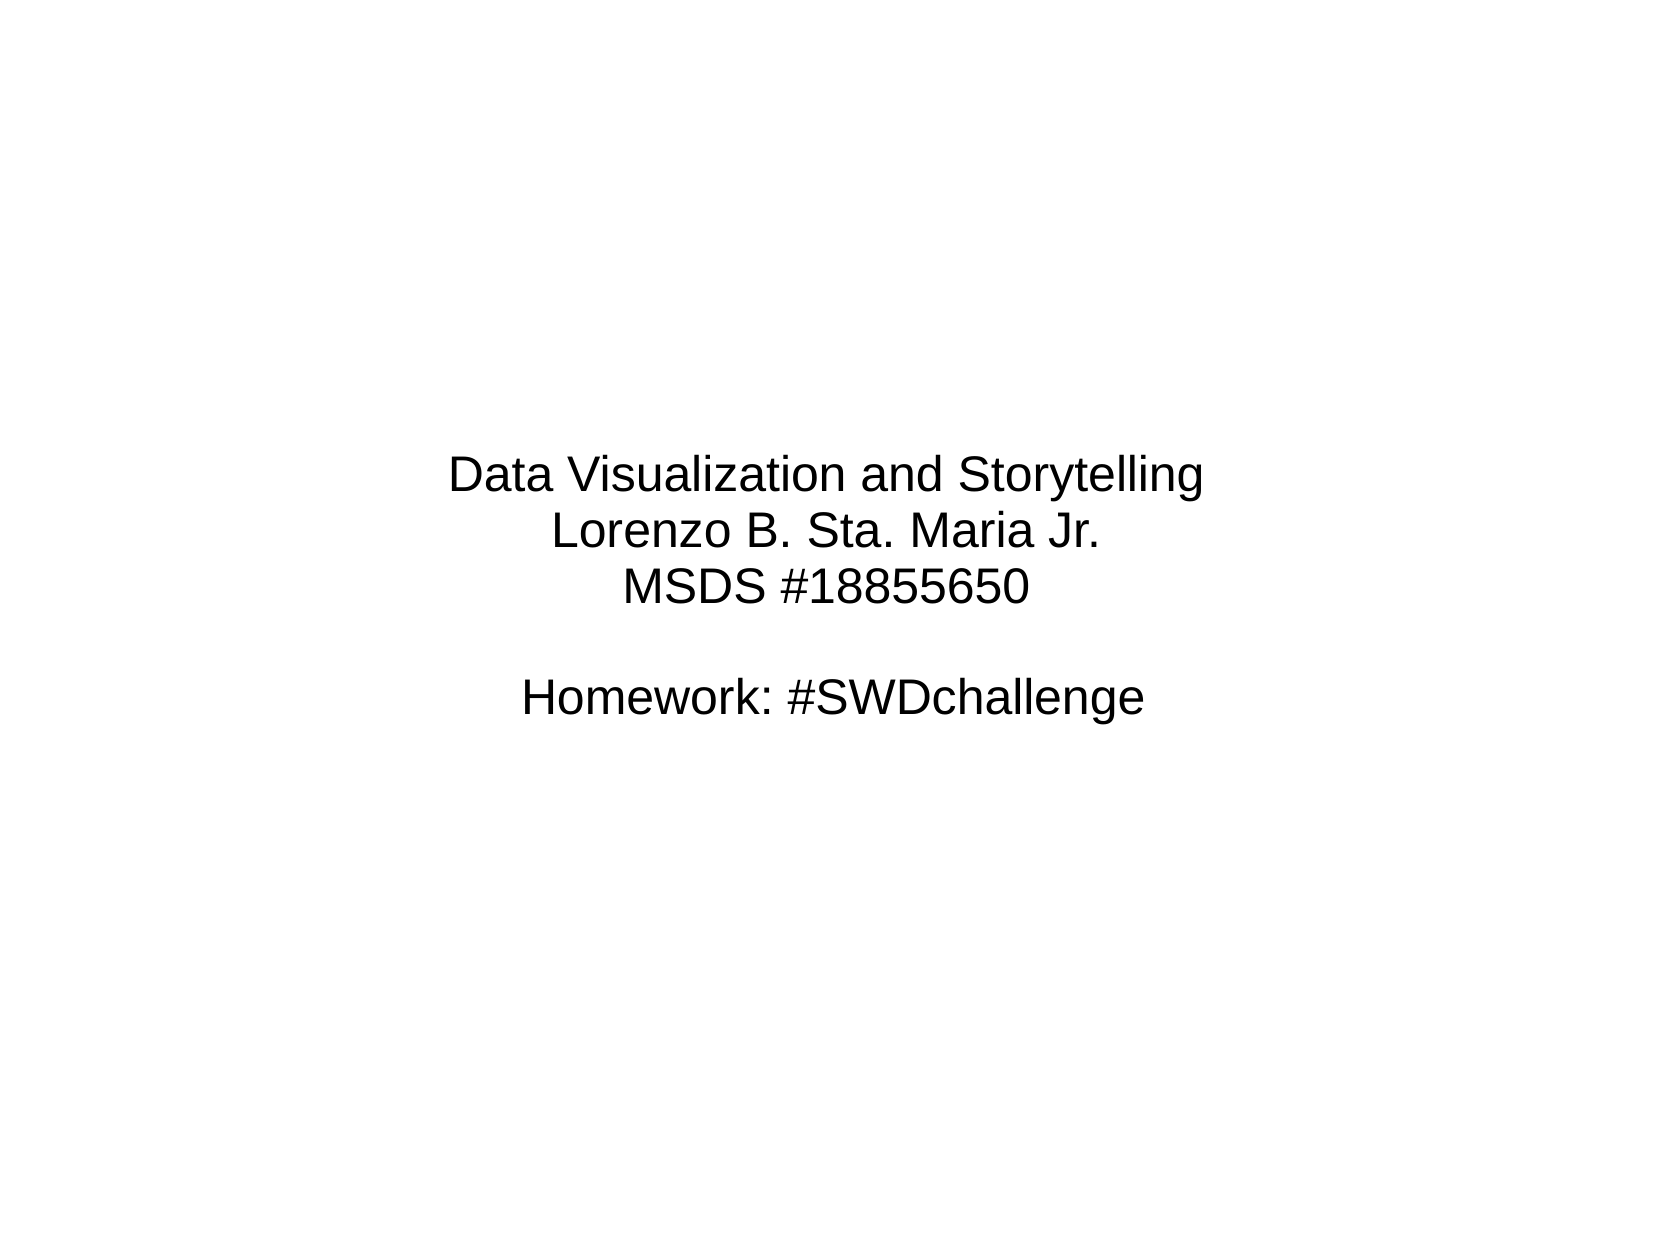

Data Visualization and Storytelling
Lorenzo B. Sta. Maria Jr.
MSDS #18855650
Homework: #SWDchallenge